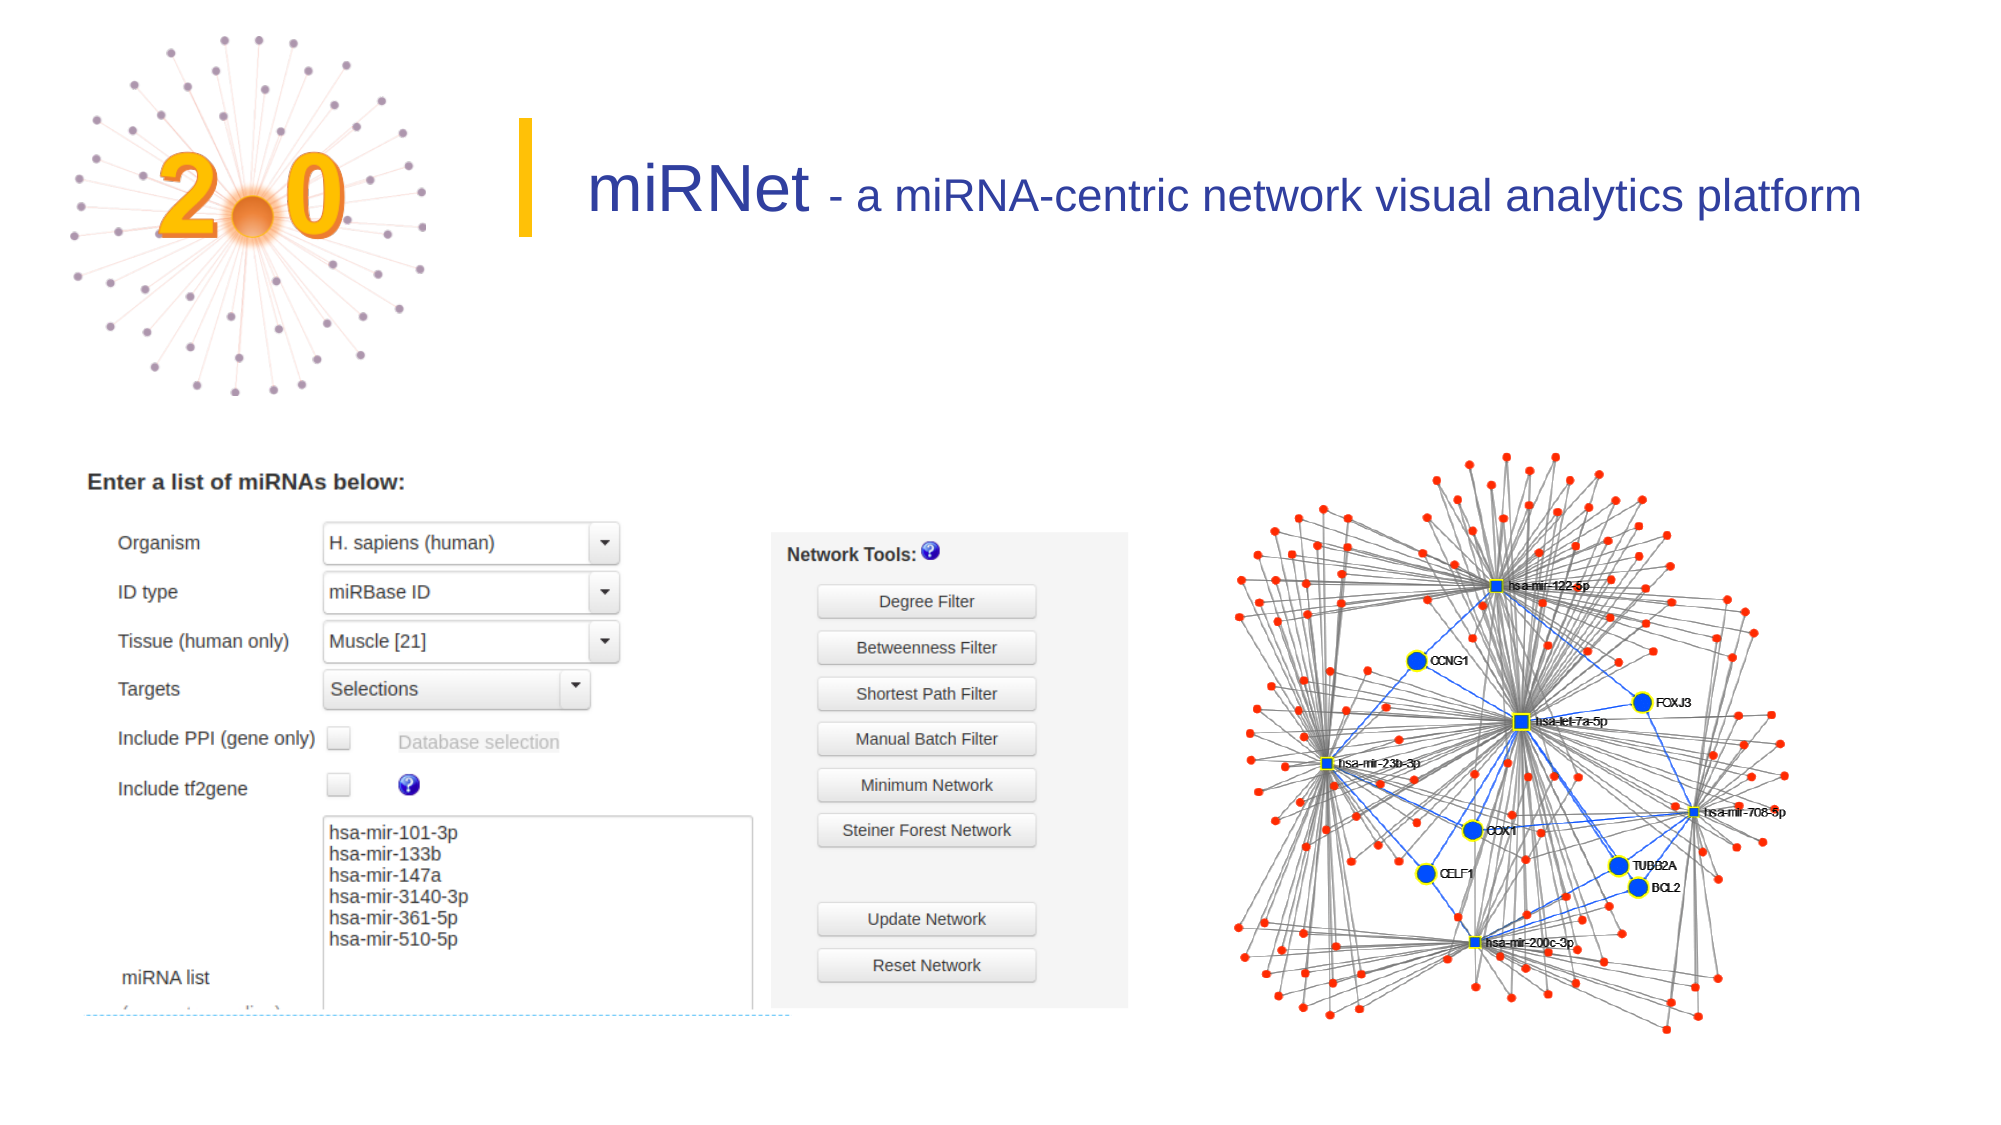

miRNet - a miRNA-centric network visual analytics platform